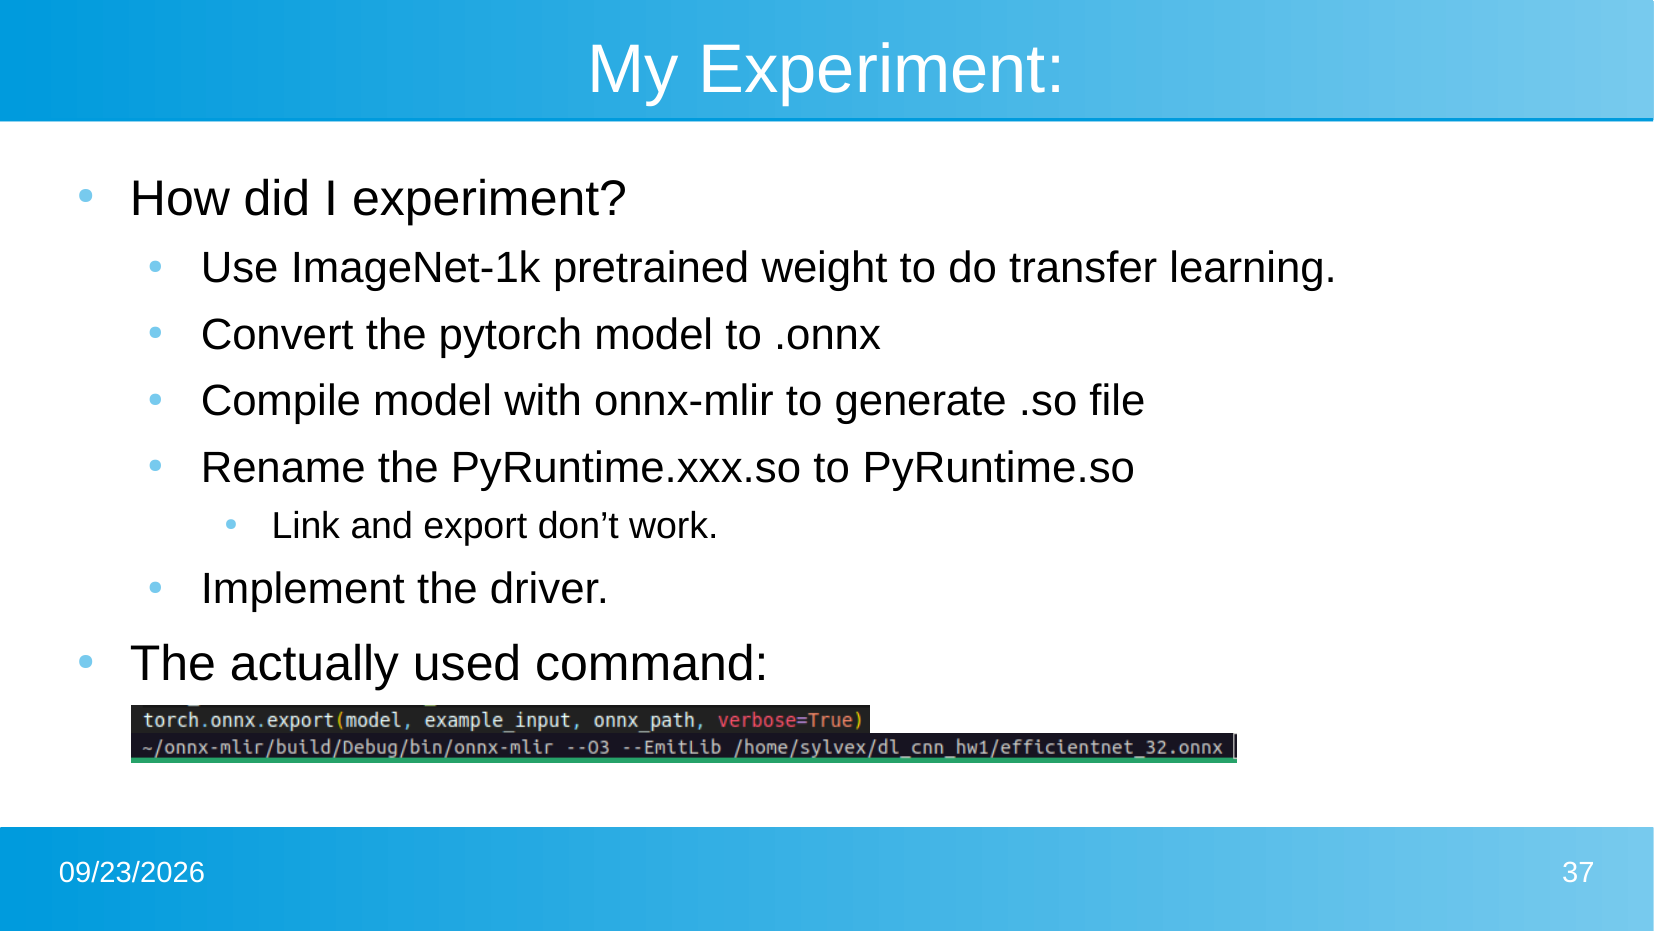

My Experiment:
# How did I experiment?
Use ImageNet-1k pretrained weight to do transfer learning.
Convert the pytorch model to .onnx
Compile model with onnx-mlir to generate .so file
Rename the PyRuntime.xxx.so to PyRuntime.so
Link and export don’t work.
Implement the driver.
The actually used command:
37